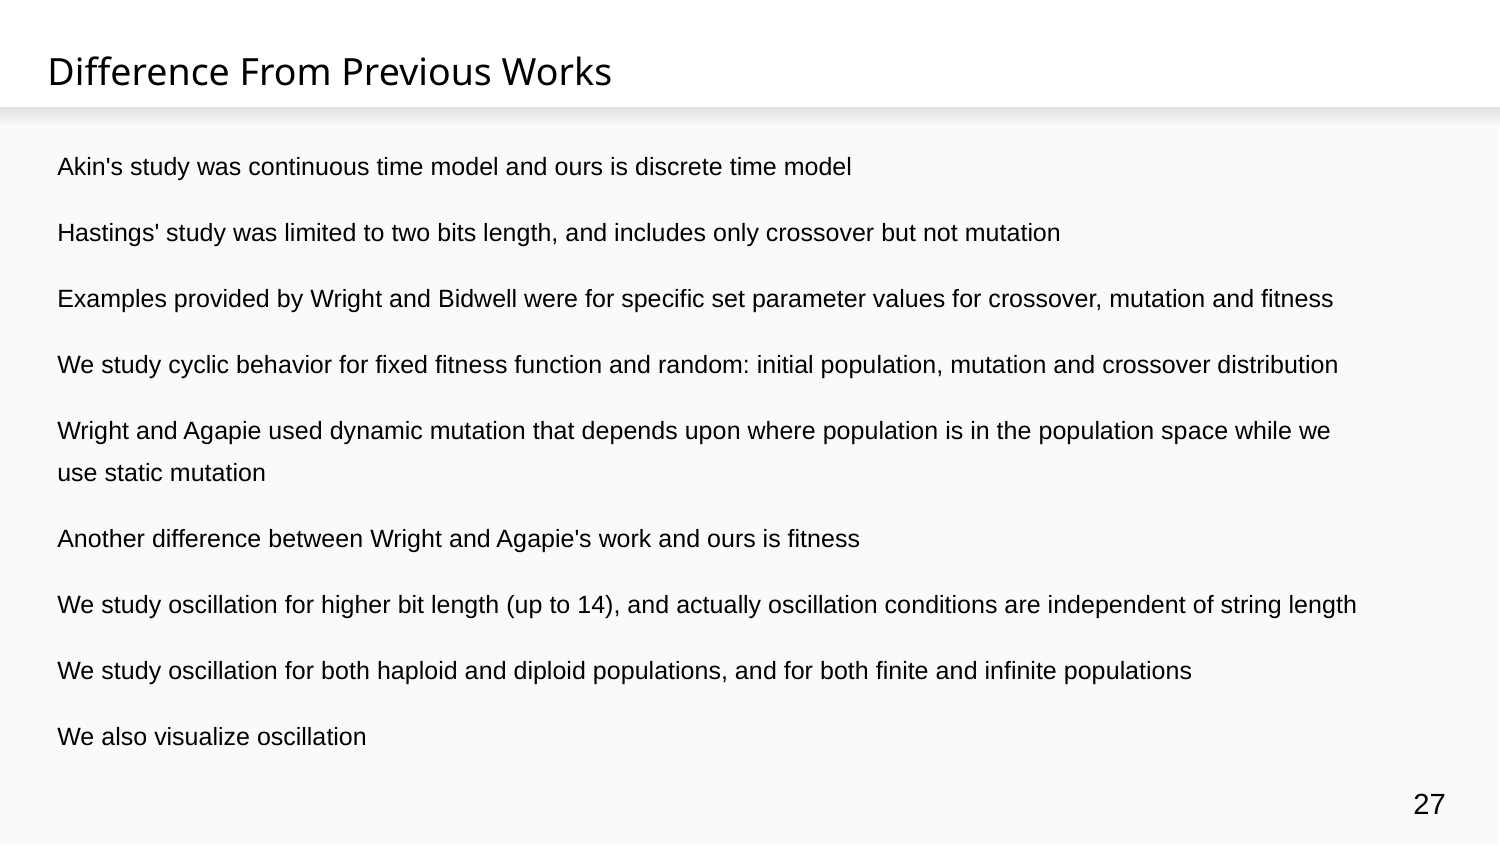

# Difference From Previous Works
Akin's study was continuous time model and ours is discrete time model
Hastings' study was limited to two bits length, and includes only crossover but not mutation
Examples provided by Wright and Bidwell were for specific set parameter values for crossover, mutation and fitness
We study cyclic behavior for fixed fitness function and random: initial population, mutation and crossover distribution
Wright and Agapie used dynamic mutation that depends upon where population is in the population space while we use static mutation
Another difference between Wright and Agapie's work and ours is fitness
We study oscillation for higher bit length (up to 14), and actually oscillation conditions are independent of string length
We study oscillation for both haploid and diploid populations, and for both finite and infinite populations
We also visualize oscillation
27